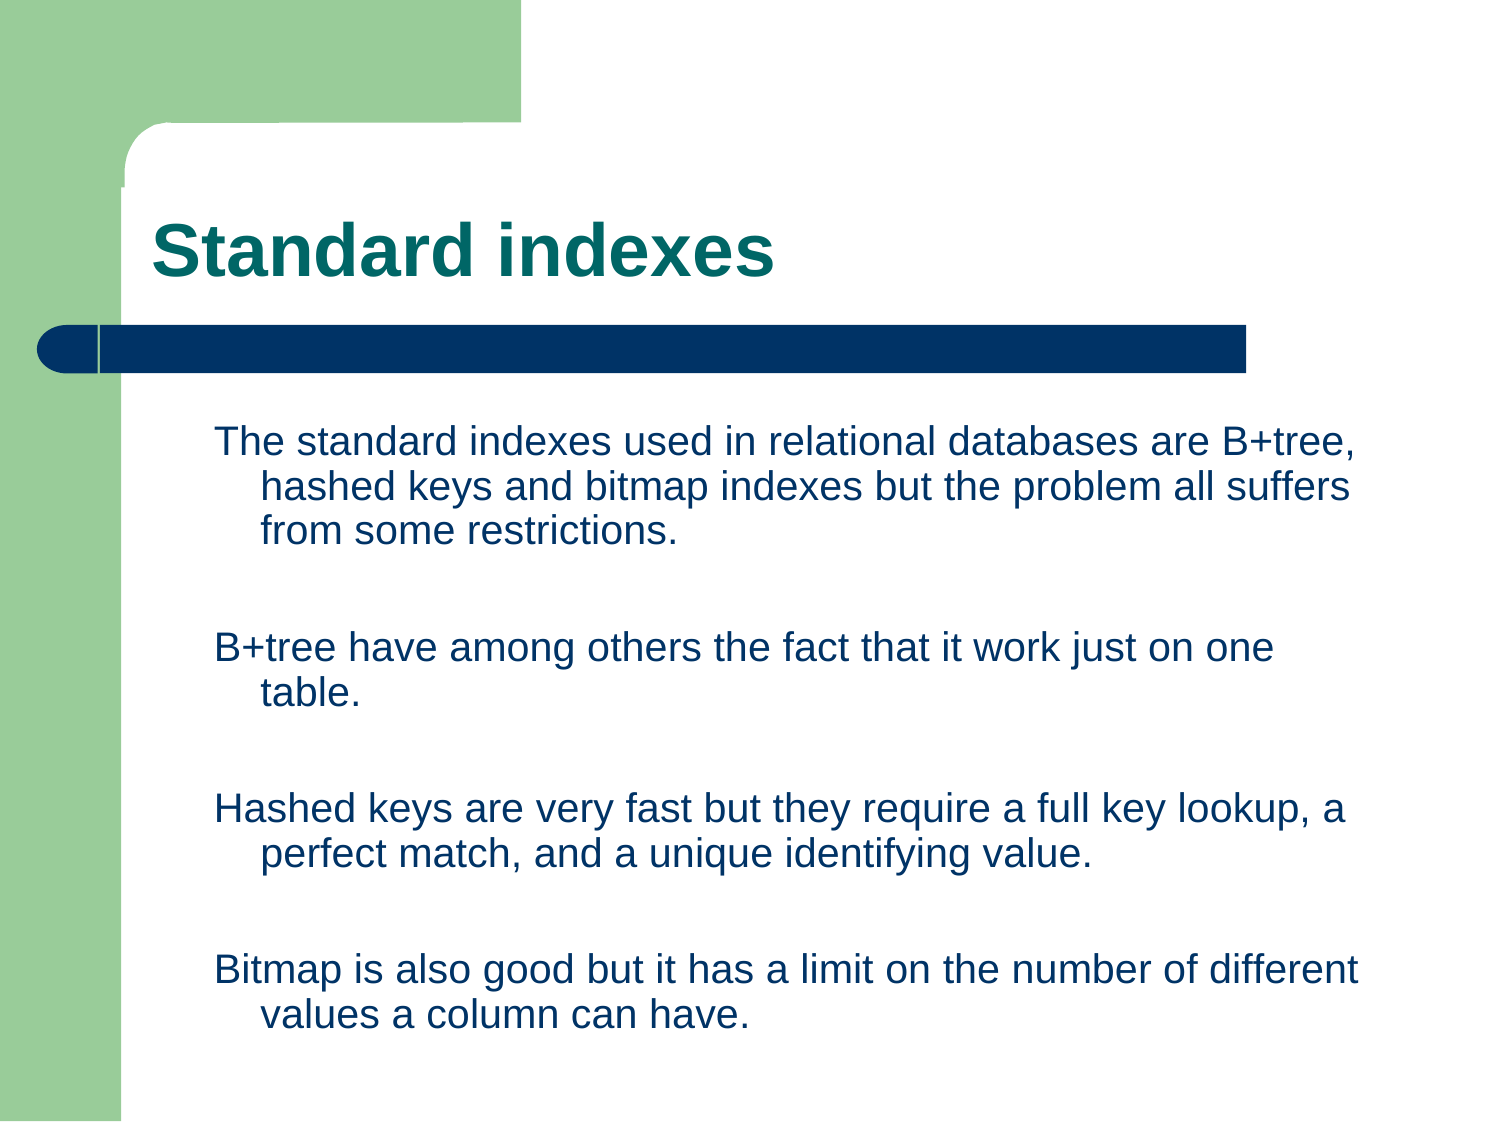

Standard indexes
# The standard indexes used in relational databases are B+tree, hashed keys and bitmap indexes but the problem all suffers from some restrictions.
B+tree have among others the fact that it work just on one table.
Hashed keys are very fast but they require a full key lookup, a perfect match, and a unique identifying value.
Bitmap is also good but it has a limit on the number of different values a column can have.